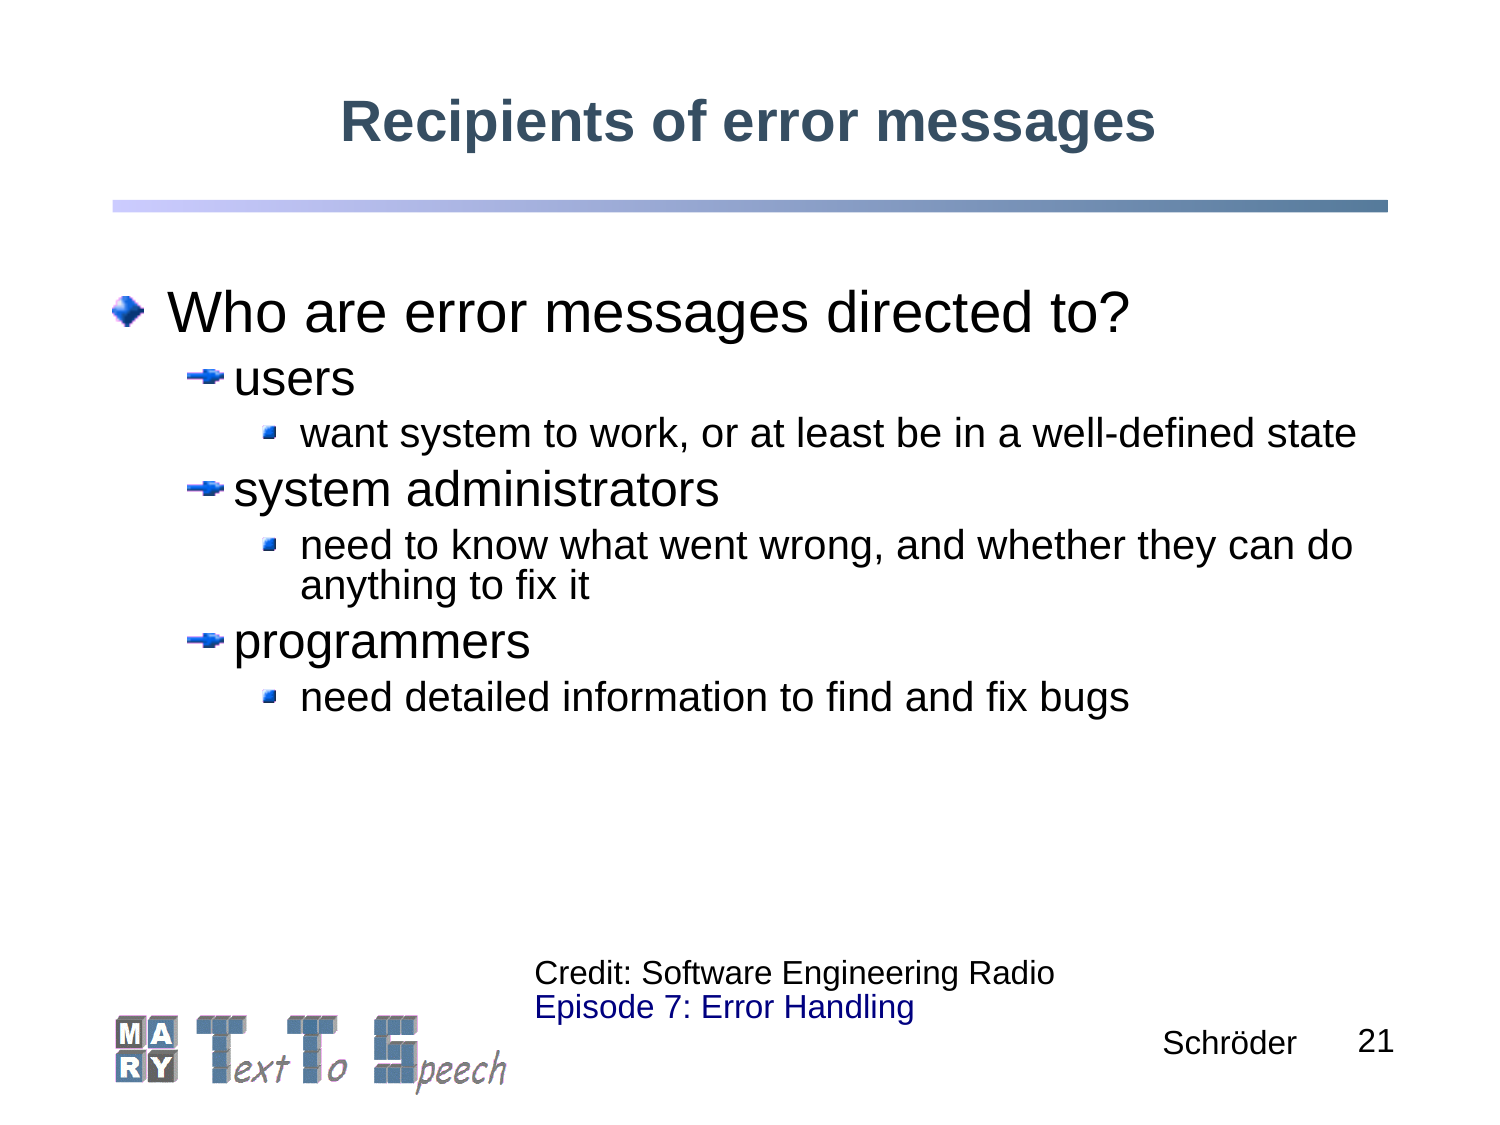

# Recipients of error messages
Who are error messages directed to?
users
want system to work, or at least be in a well-defined state
system administrators
need to know what went wrong, and whether they can do anything to fix it
programmers
need detailed information to find and fix bugs
Credit: Software Engineering Radio
Episode 7: Error Handling